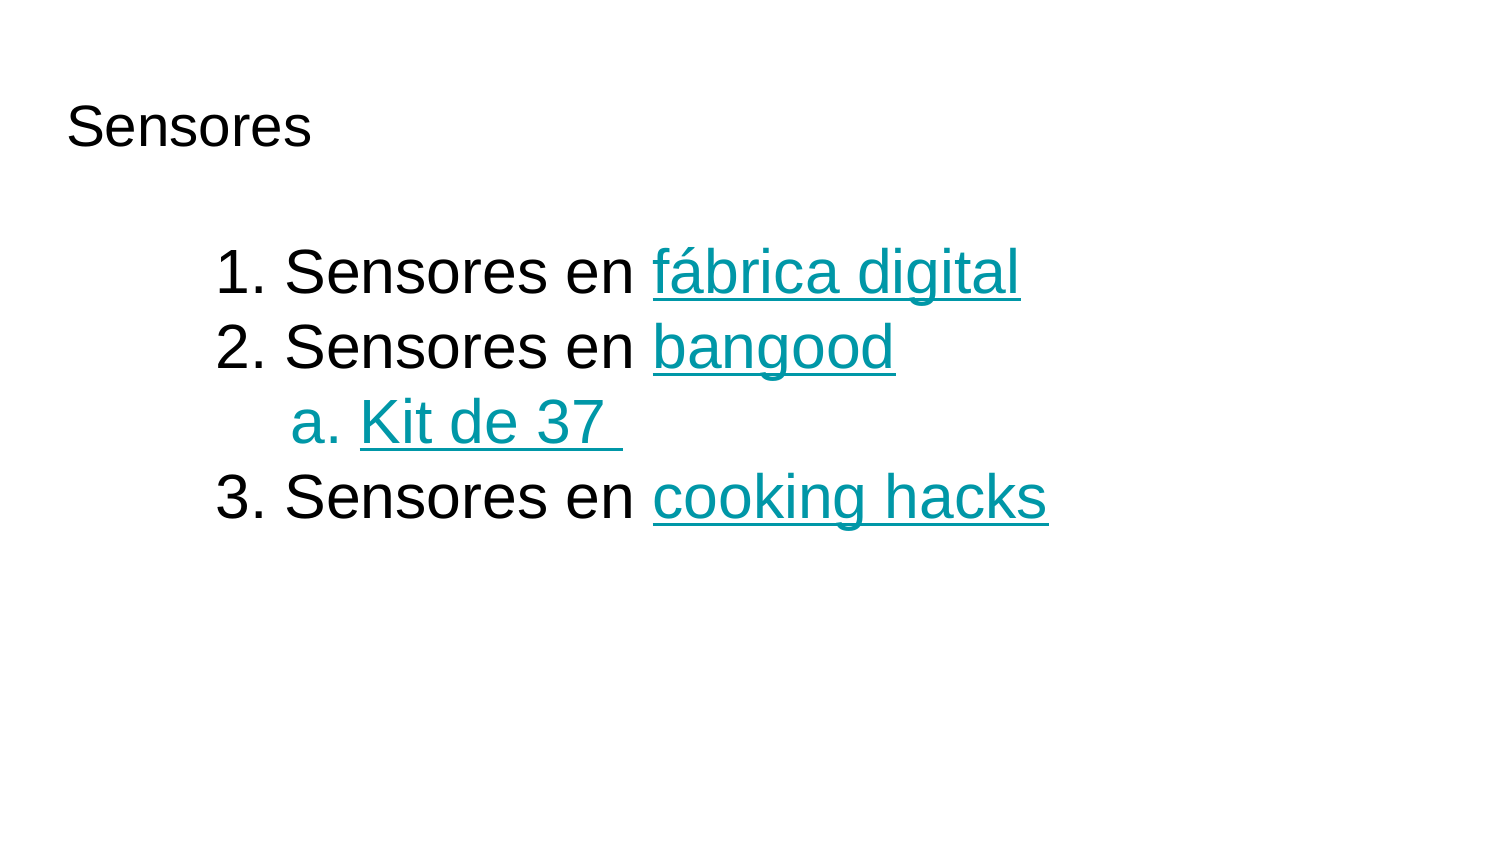

# Sensores
Sensores en fábrica digital
Sensores en bangood
Kit de 37
Sensores en cooking hacks